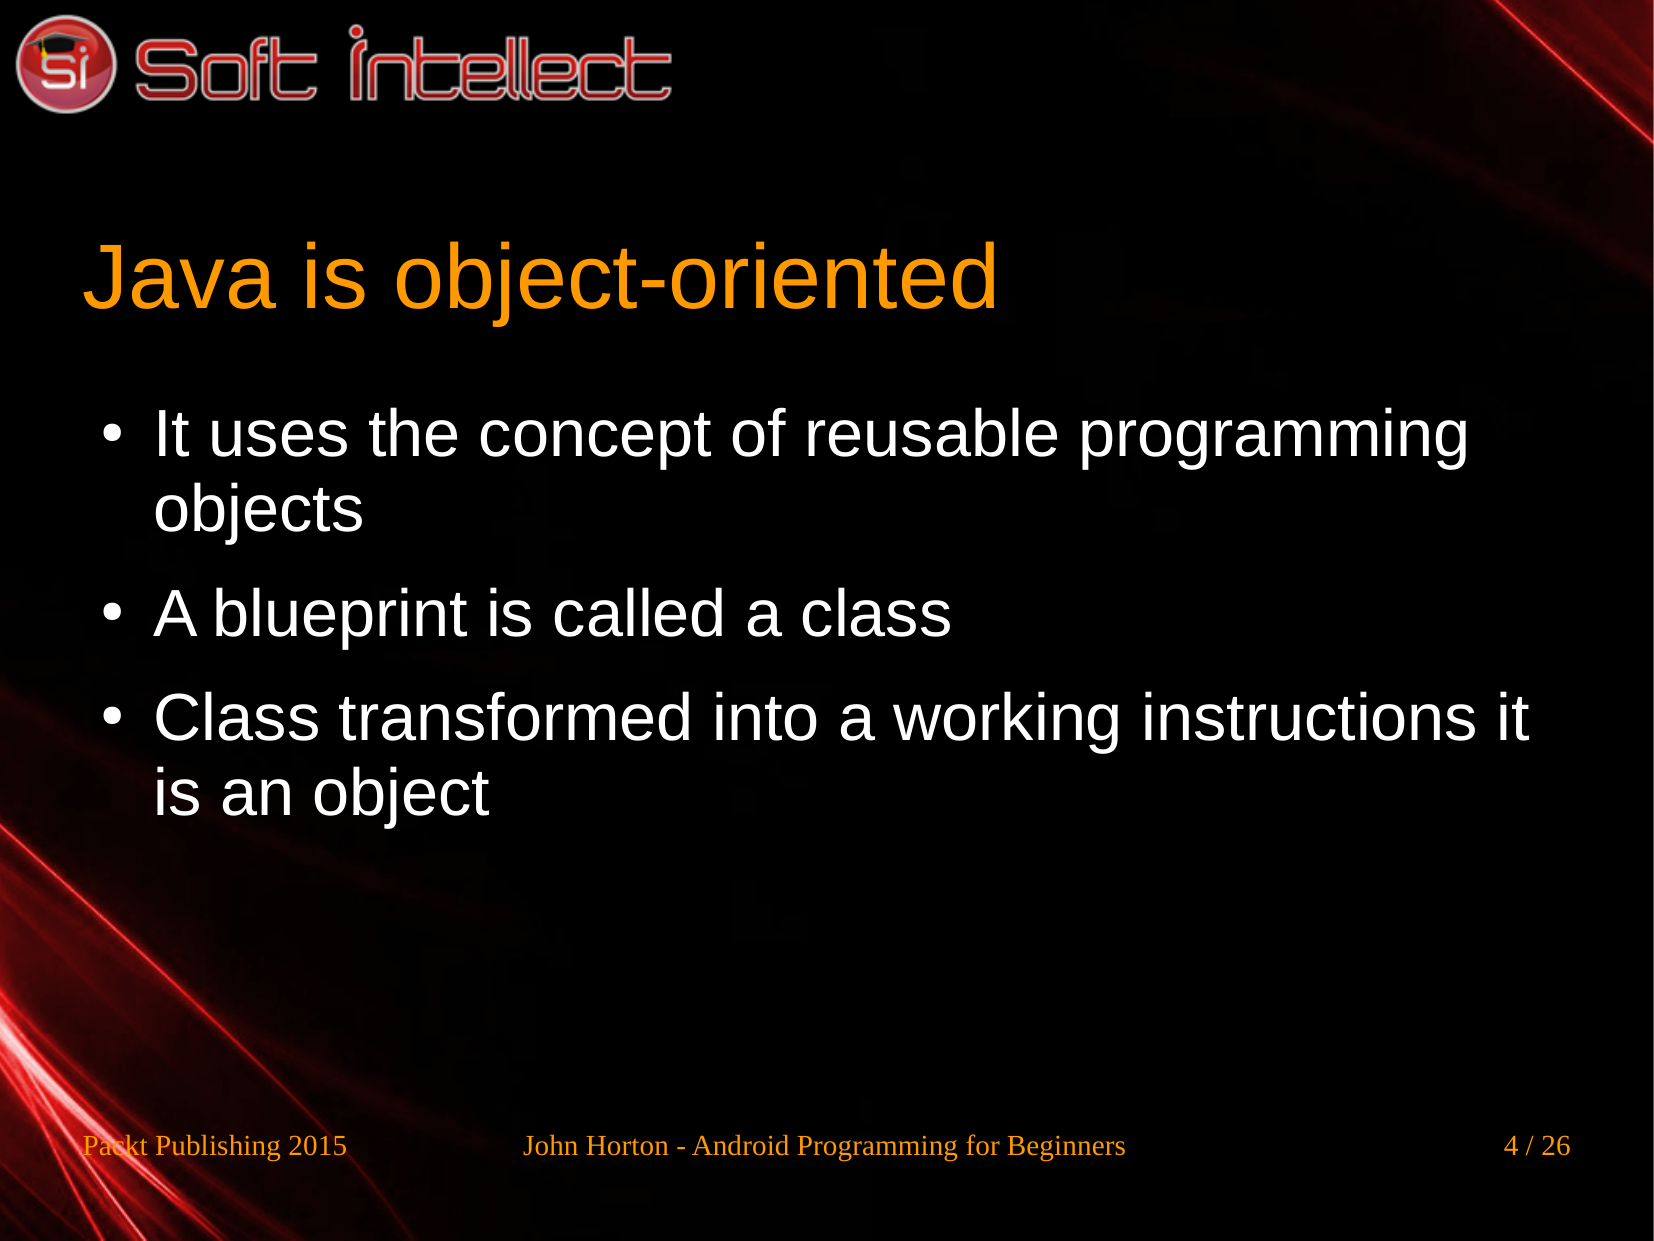

# Java is object-oriented
It uses the concept of reusable programming objects
A blueprint is called a class
Class transformed into a working instructions it is an object
Packt Publishing 2015
John Horton - Android Programming for Beginners
4